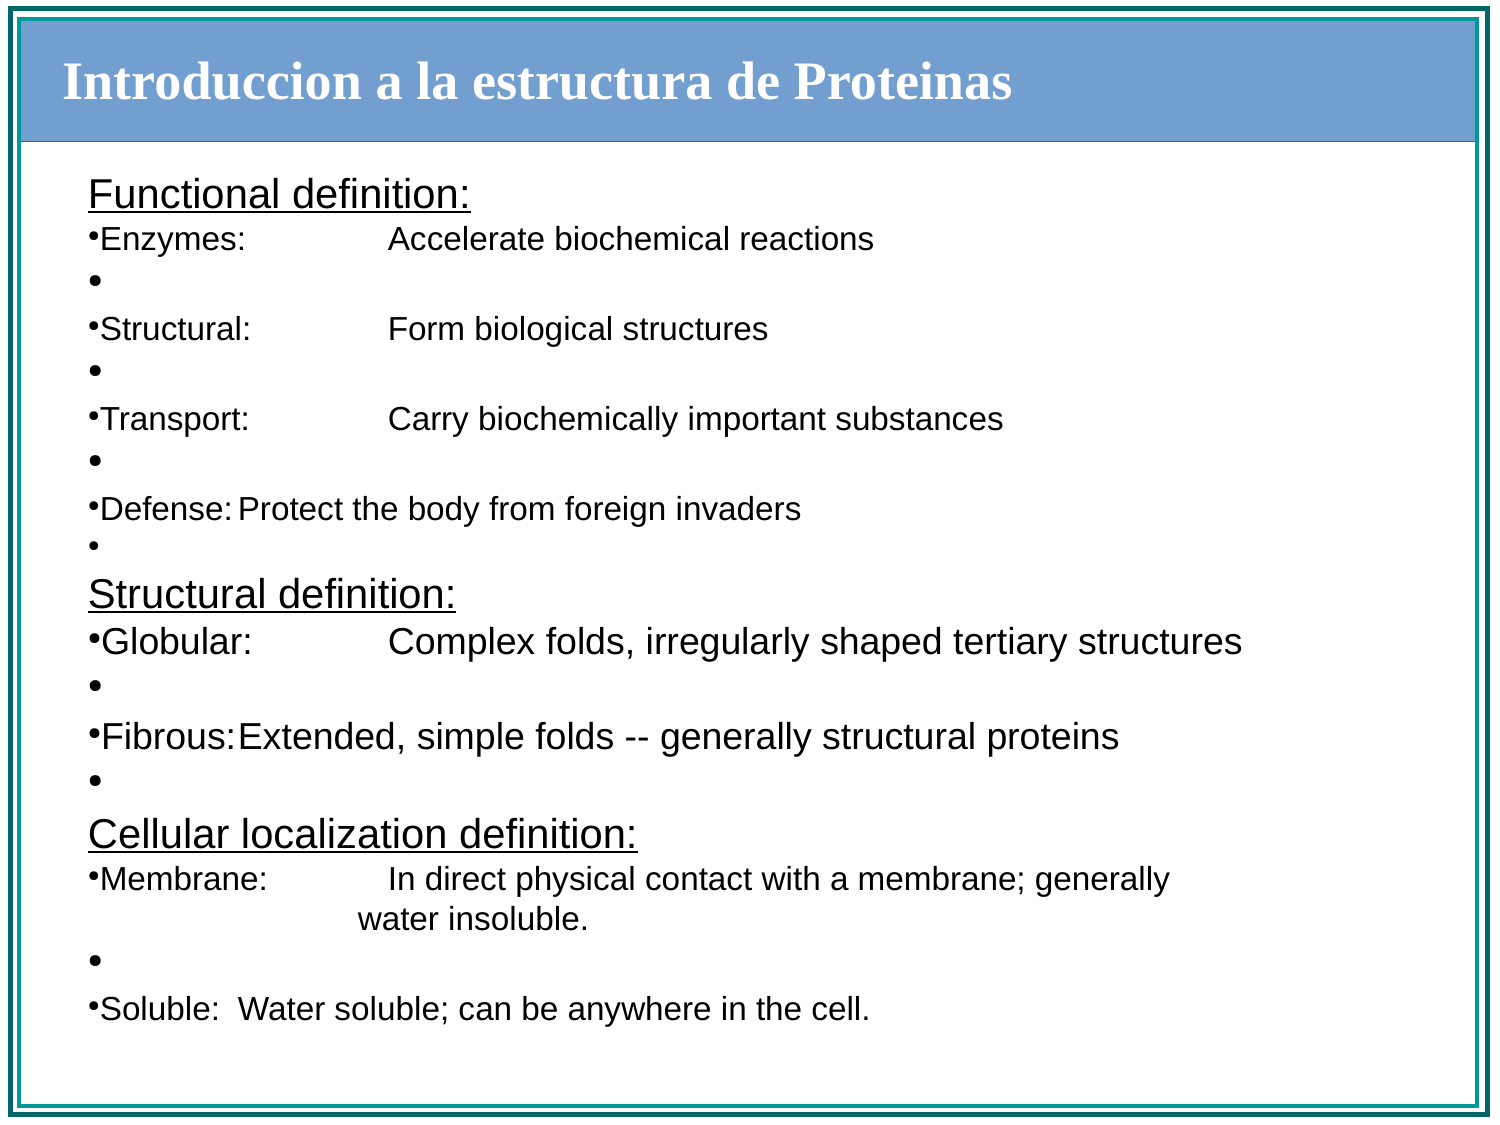

Introduccion a la estructura de Proteinas
Functional definition:
Enzymes: 	Accelerate biochemical reactions
Structural:	Form biological structures
Transport:	Carry biochemically important substances
Defense:	Protect the body from foreign invaders
Structural definition:
Globular:	Complex folds, irregularly shaped tertiary structures
Fibrous:	Extended, simple folds -- generally structural proteins
Cellular localization definition:
Membrane:	In direct physical contact with a membrane; generally 			 water insoluble.
Soluble:	Water soluble; can be anywhere in the cell.